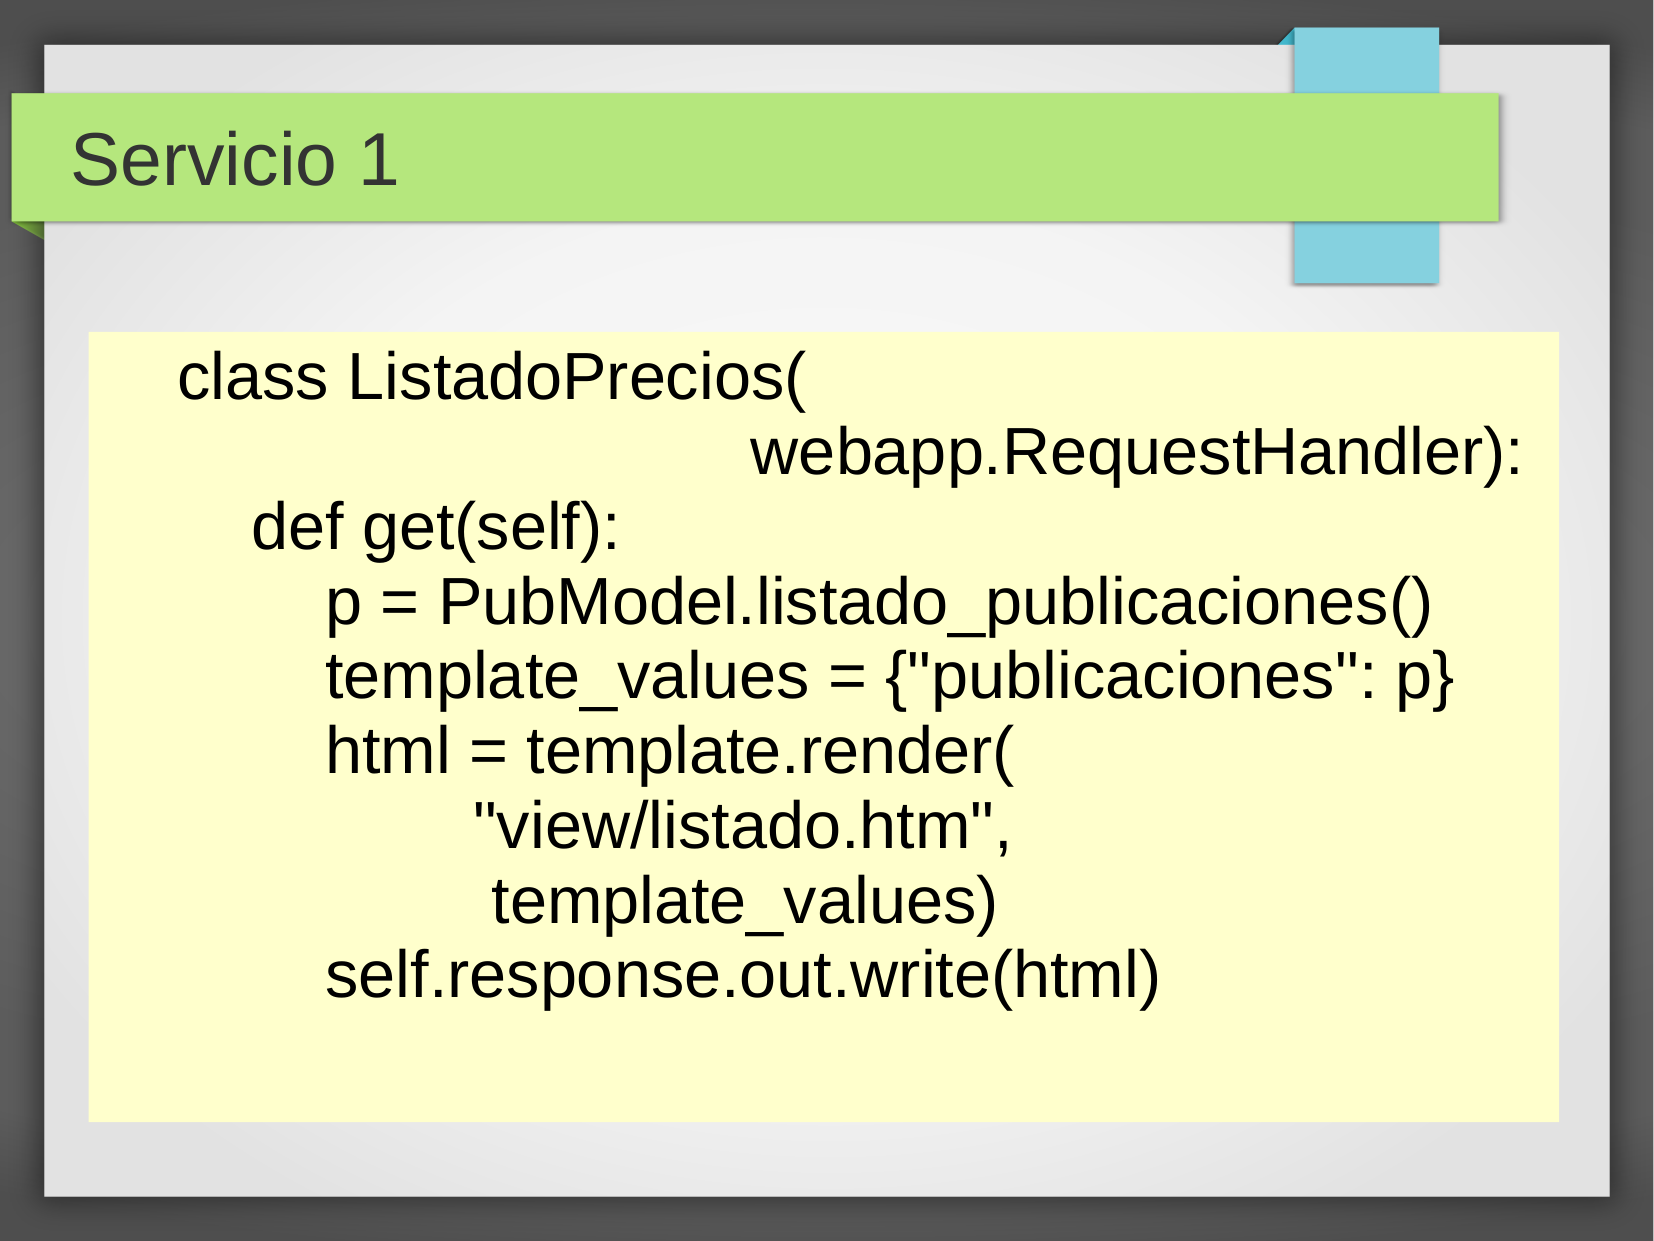

# Servicio 1
 class ListadoPrecios(
 webapp.RequestHandler):
 def get(self):
 p = PubModel.listado_publicaciones()
 template_values = {"publicaciones": p}
 html = template.render(
 "view/listado.htm",
 template_values)
 self.response.out.write(html)